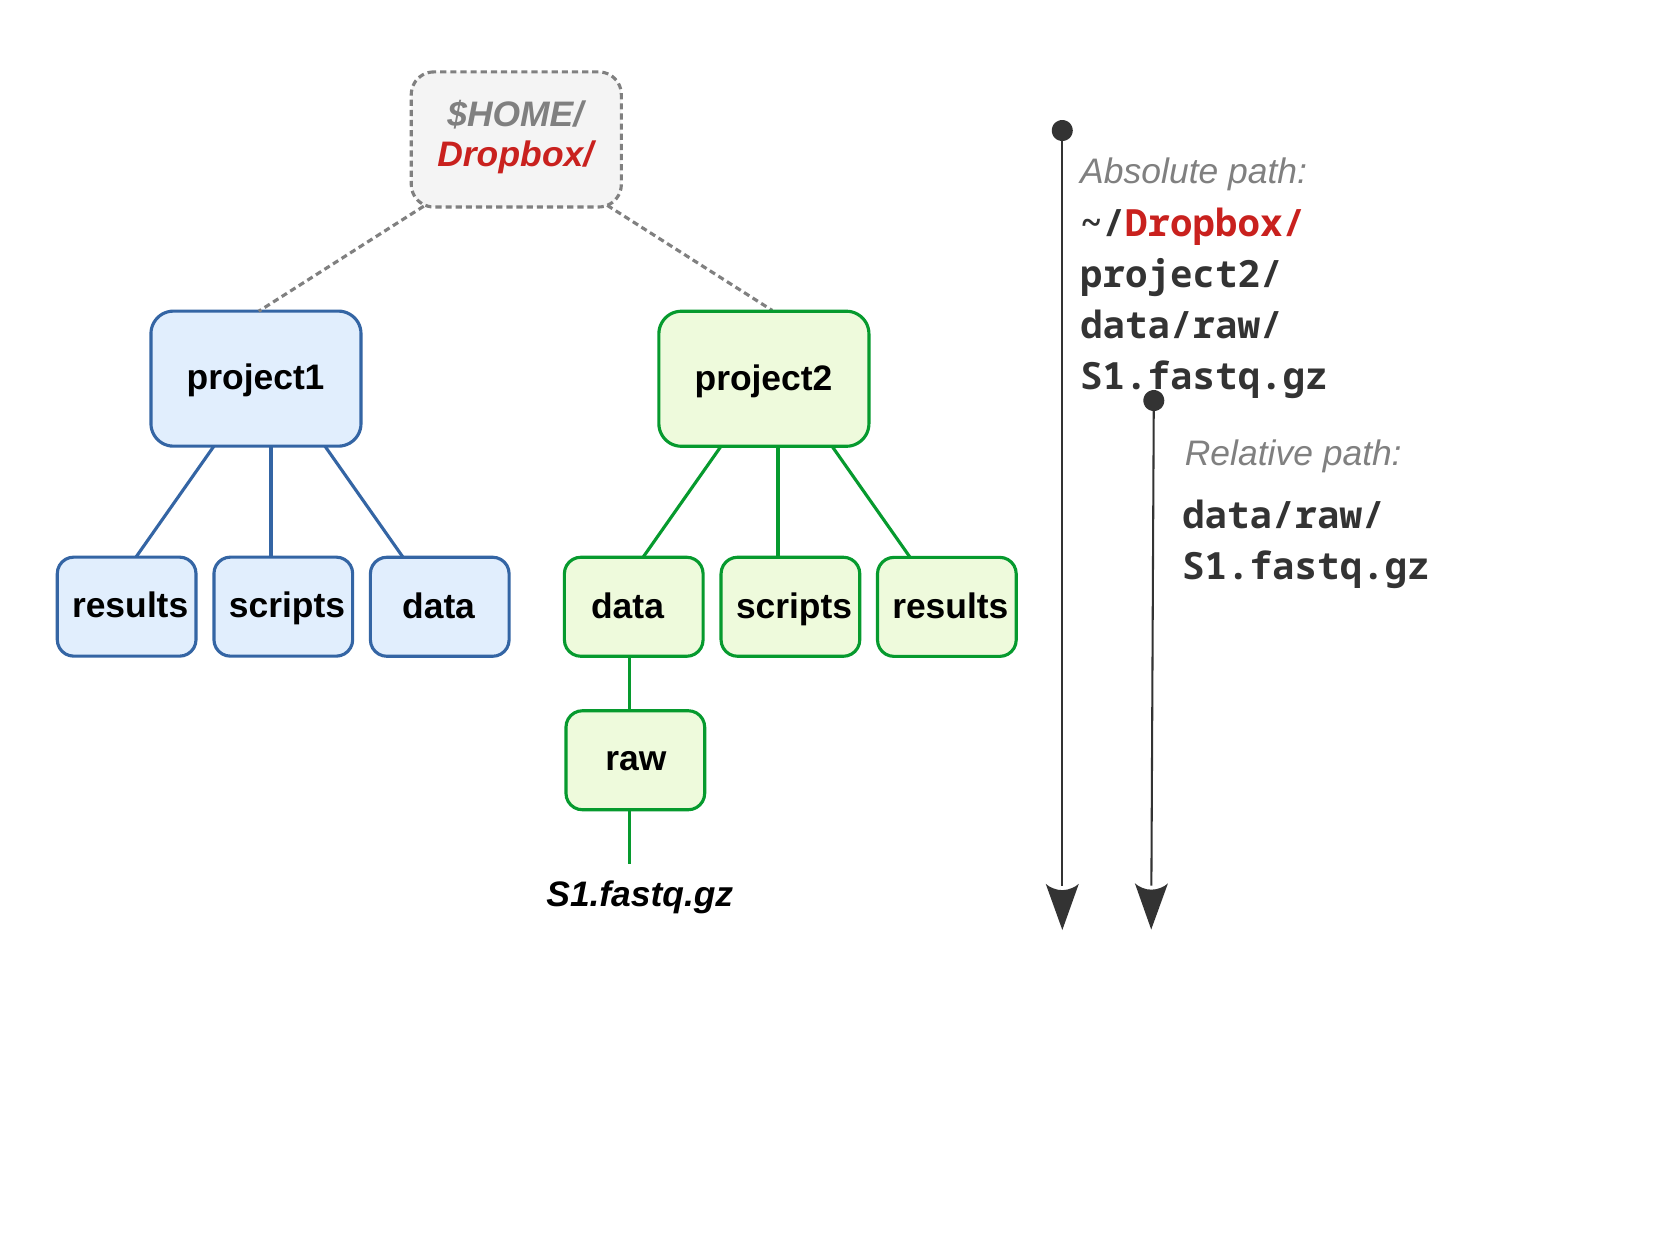

$HOME/Dropbox/
Absolute path:
~/Dropbox/project2/
data/raw/S1.fastq.gz
project1
project2
Relative path:
data/raw/
S1.fastq.gz
results
scripts
data
data
scripts
results
raw
S1.fastq.gz